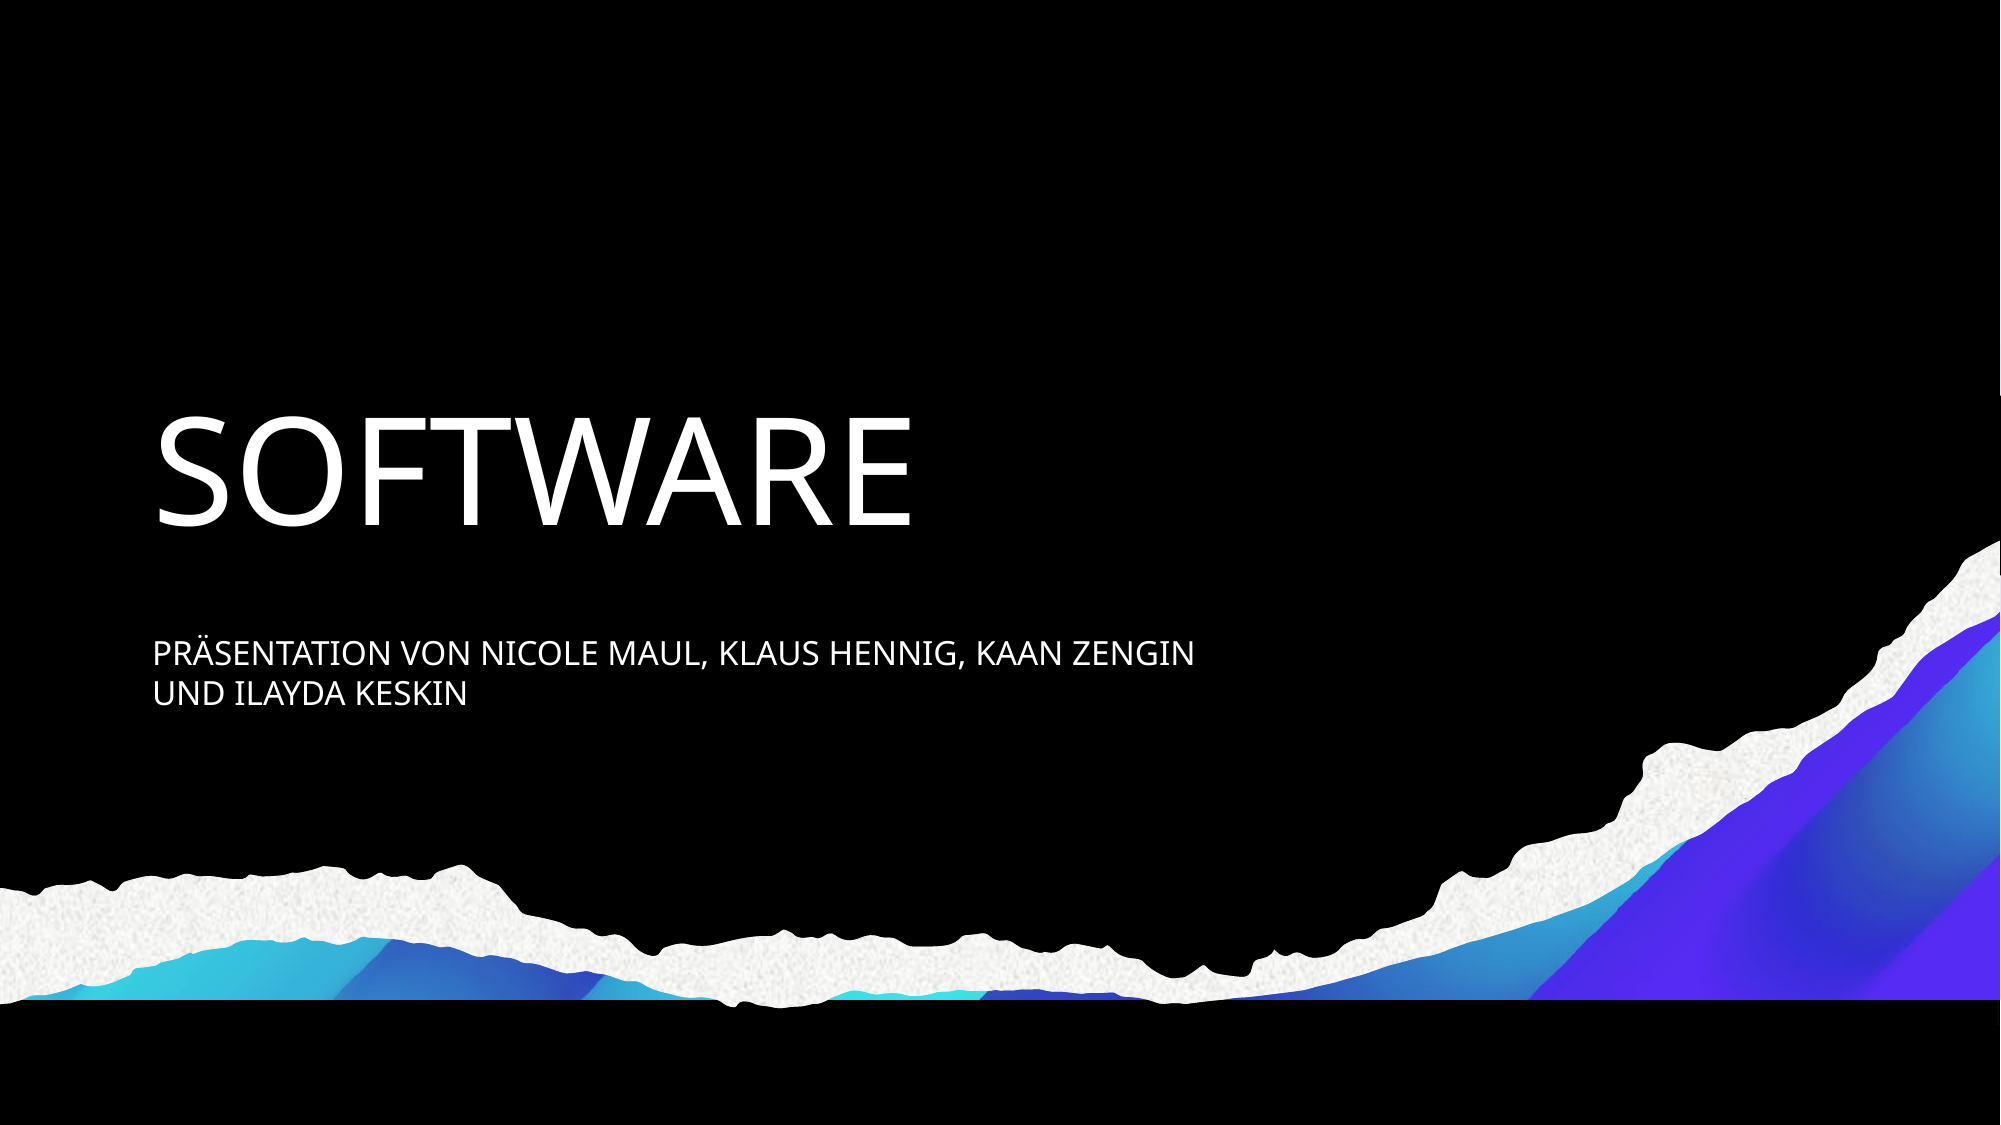

# Software
Präsentation von Nicole Maul, Klaus Hennig, Kaan Zengin und Ilayda Keskin